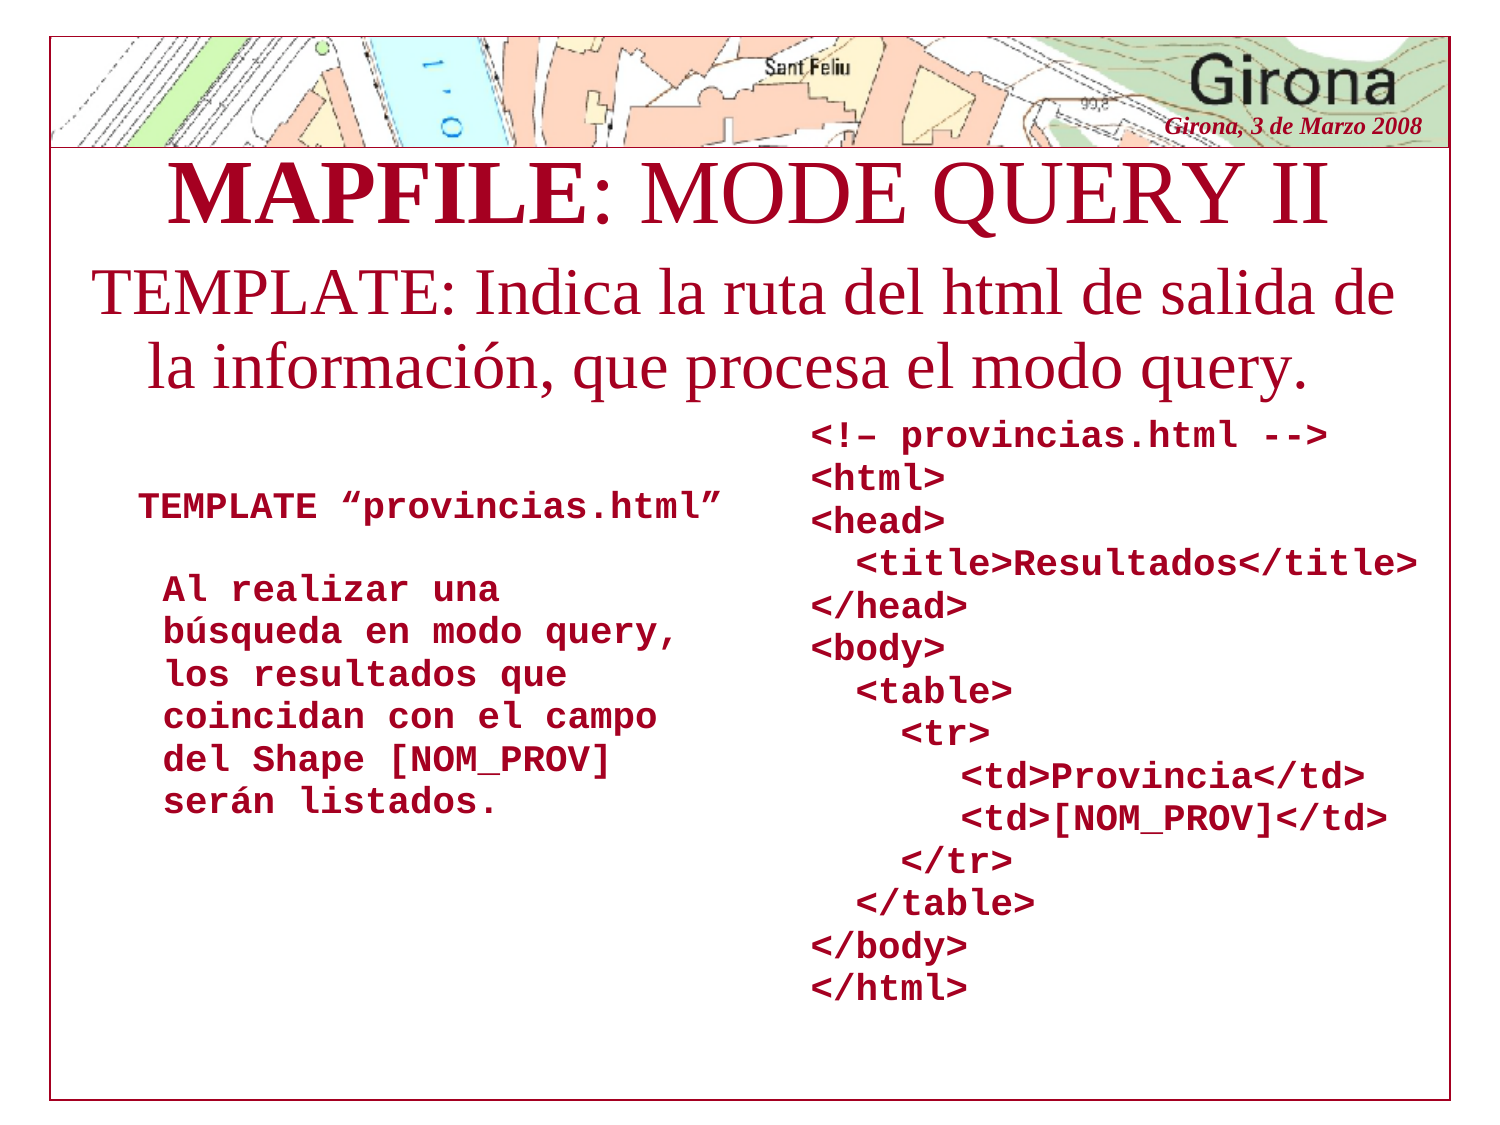

MAPFILE: MODE QUERY II
# TEMPLATE: Indica la ruta del html de salida de la información, que procesa el modo query.
<!– provincias.html -->
<html>
<head>
 <title>Resultados</title>
</head>
<body>
 <table>
 <tr>
	<td>Provincia</td>
	<td>[NOM_PROV]</td>
 </tr>
 </table>
</body>
</html>
TEMPLATE “provincias.html”
Al realizar una búsqueda en modo query, los resultados que coincidan con el campo del Shape [NOM_PROV] serán listados.